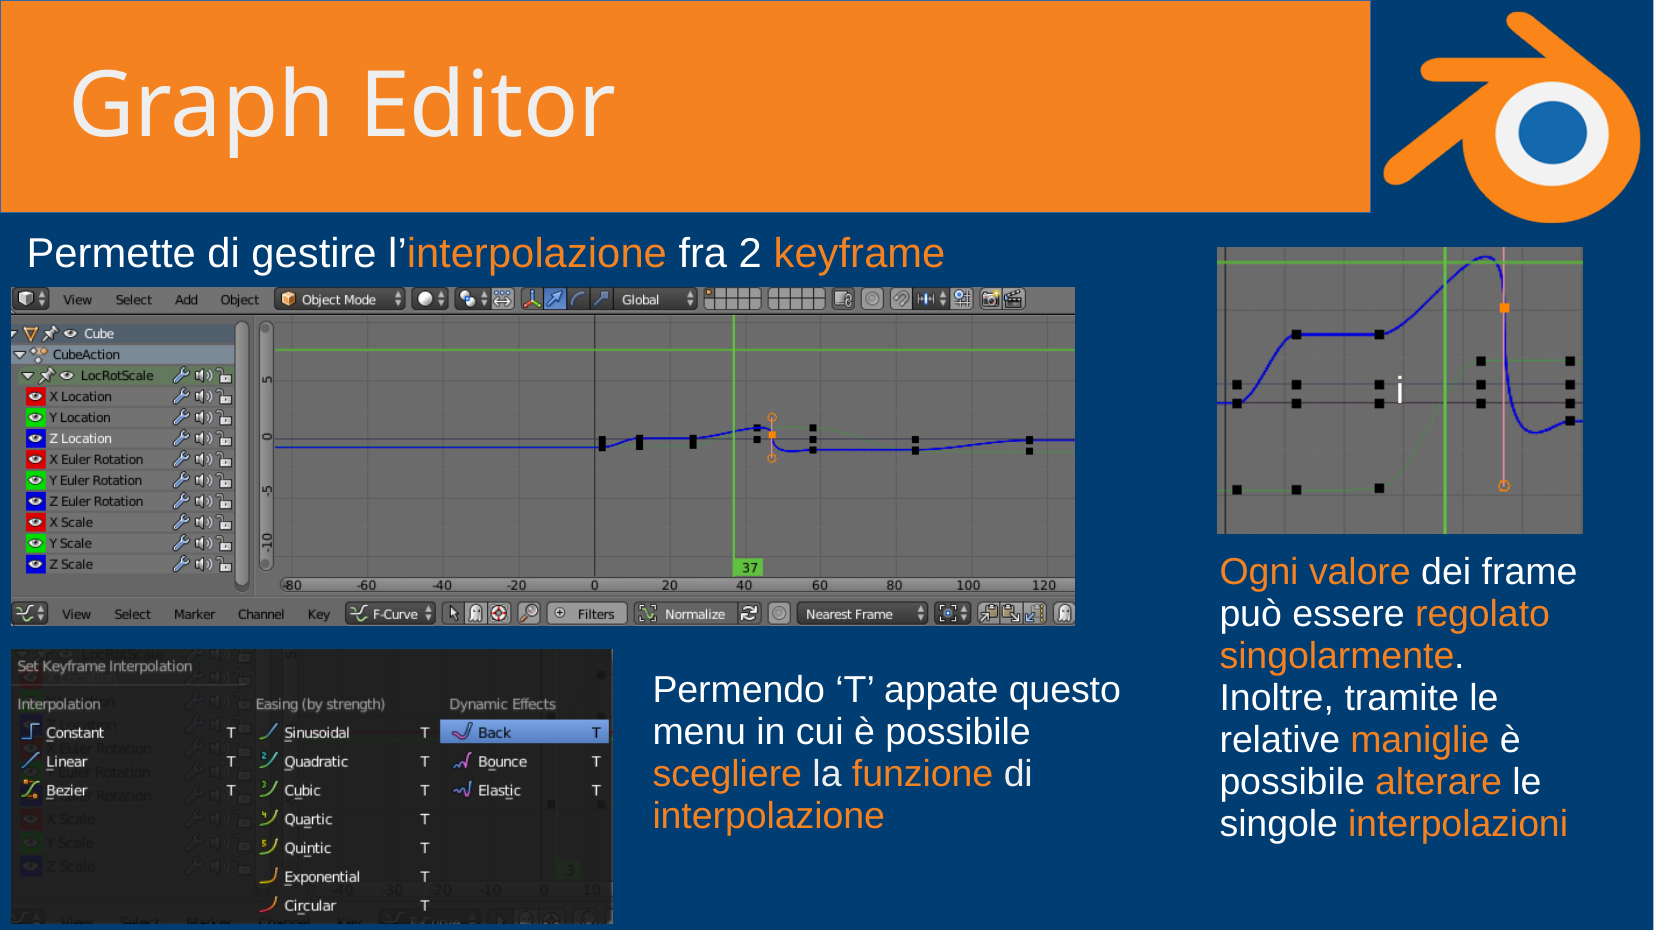

# Graph Editor
Permette di gestire l’interpolazione fra 2 keyframe
i
Ogni valore dei frame può essere regolato singolarmente.
Inoltre, tramite le relative maniglie è possibile alterare le singole interpolazioni
Permendo ‘T’ appate questo menu in cui è possibile scegliere la funzione di interpolazione